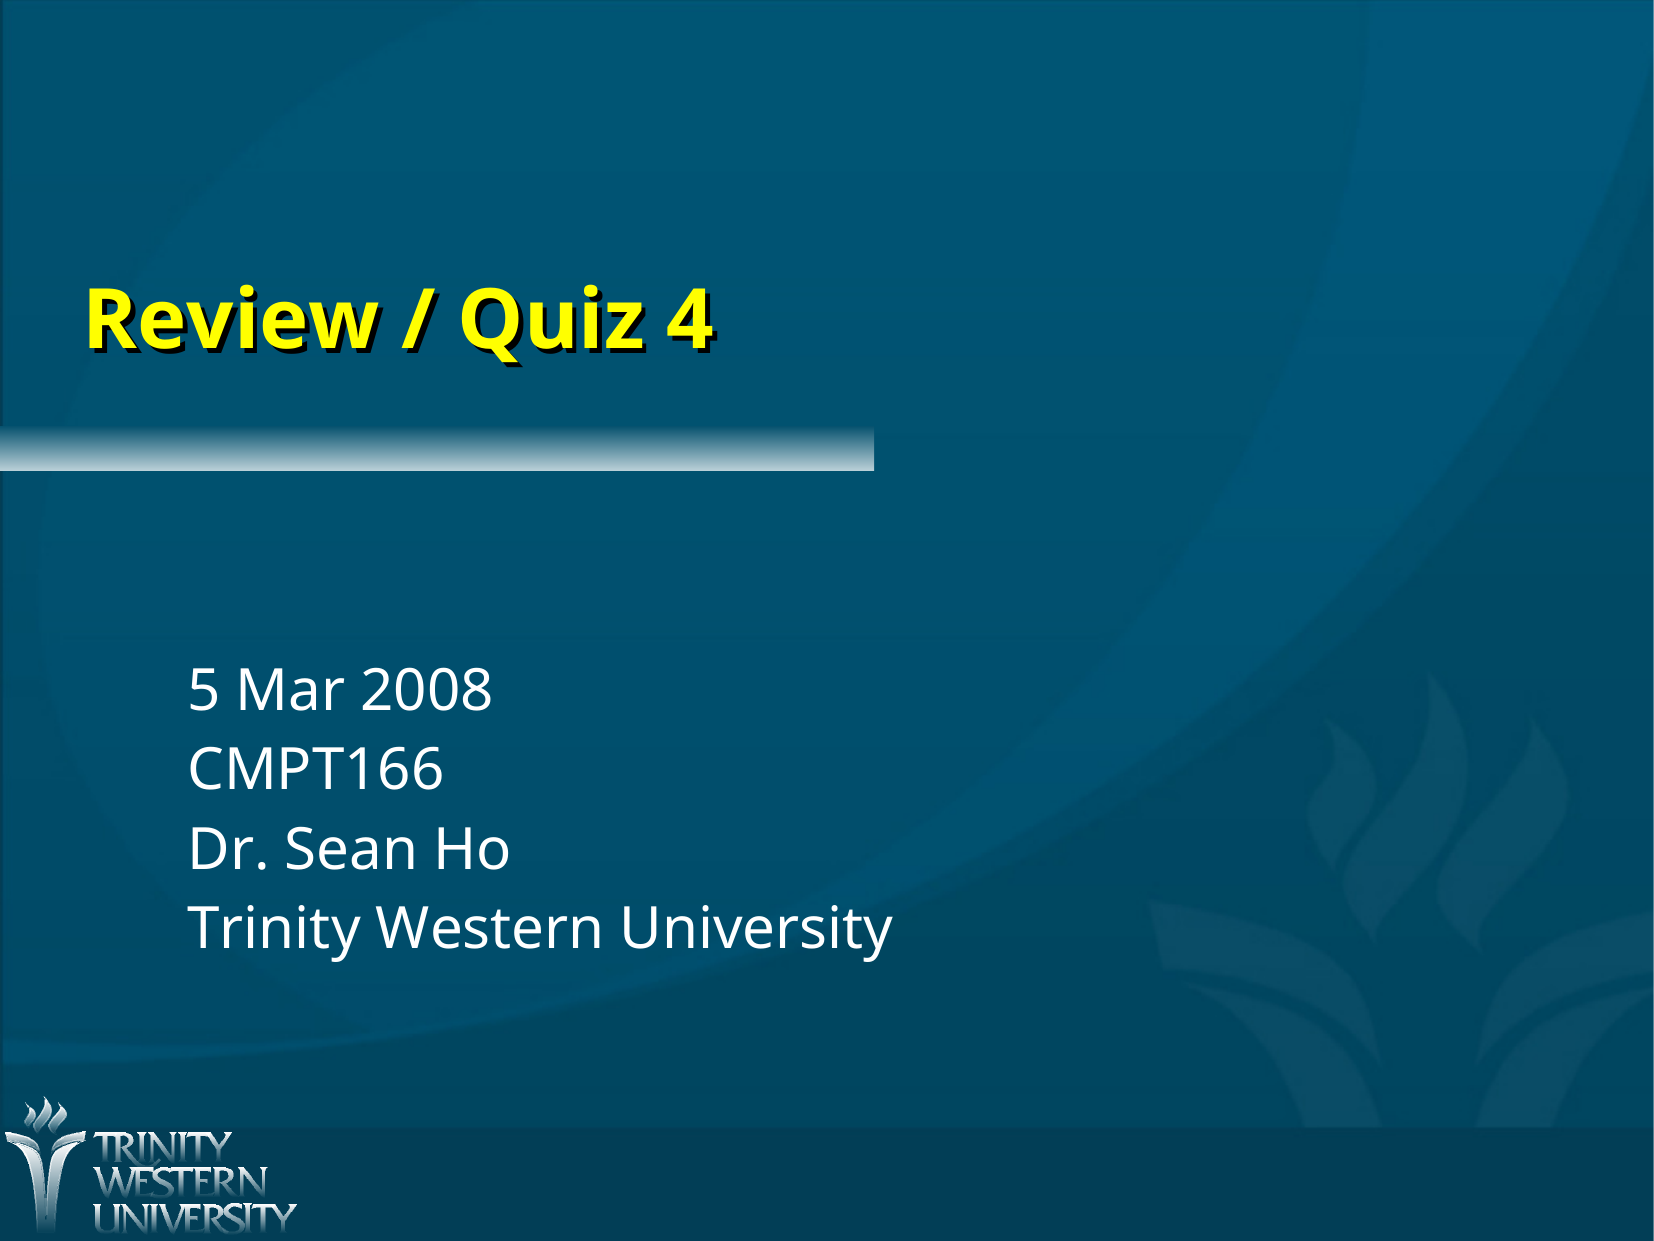

# Review / Quiz 4
5 Mar 2008
CMPT166
Dr. Sean Ho
Trinity Western University